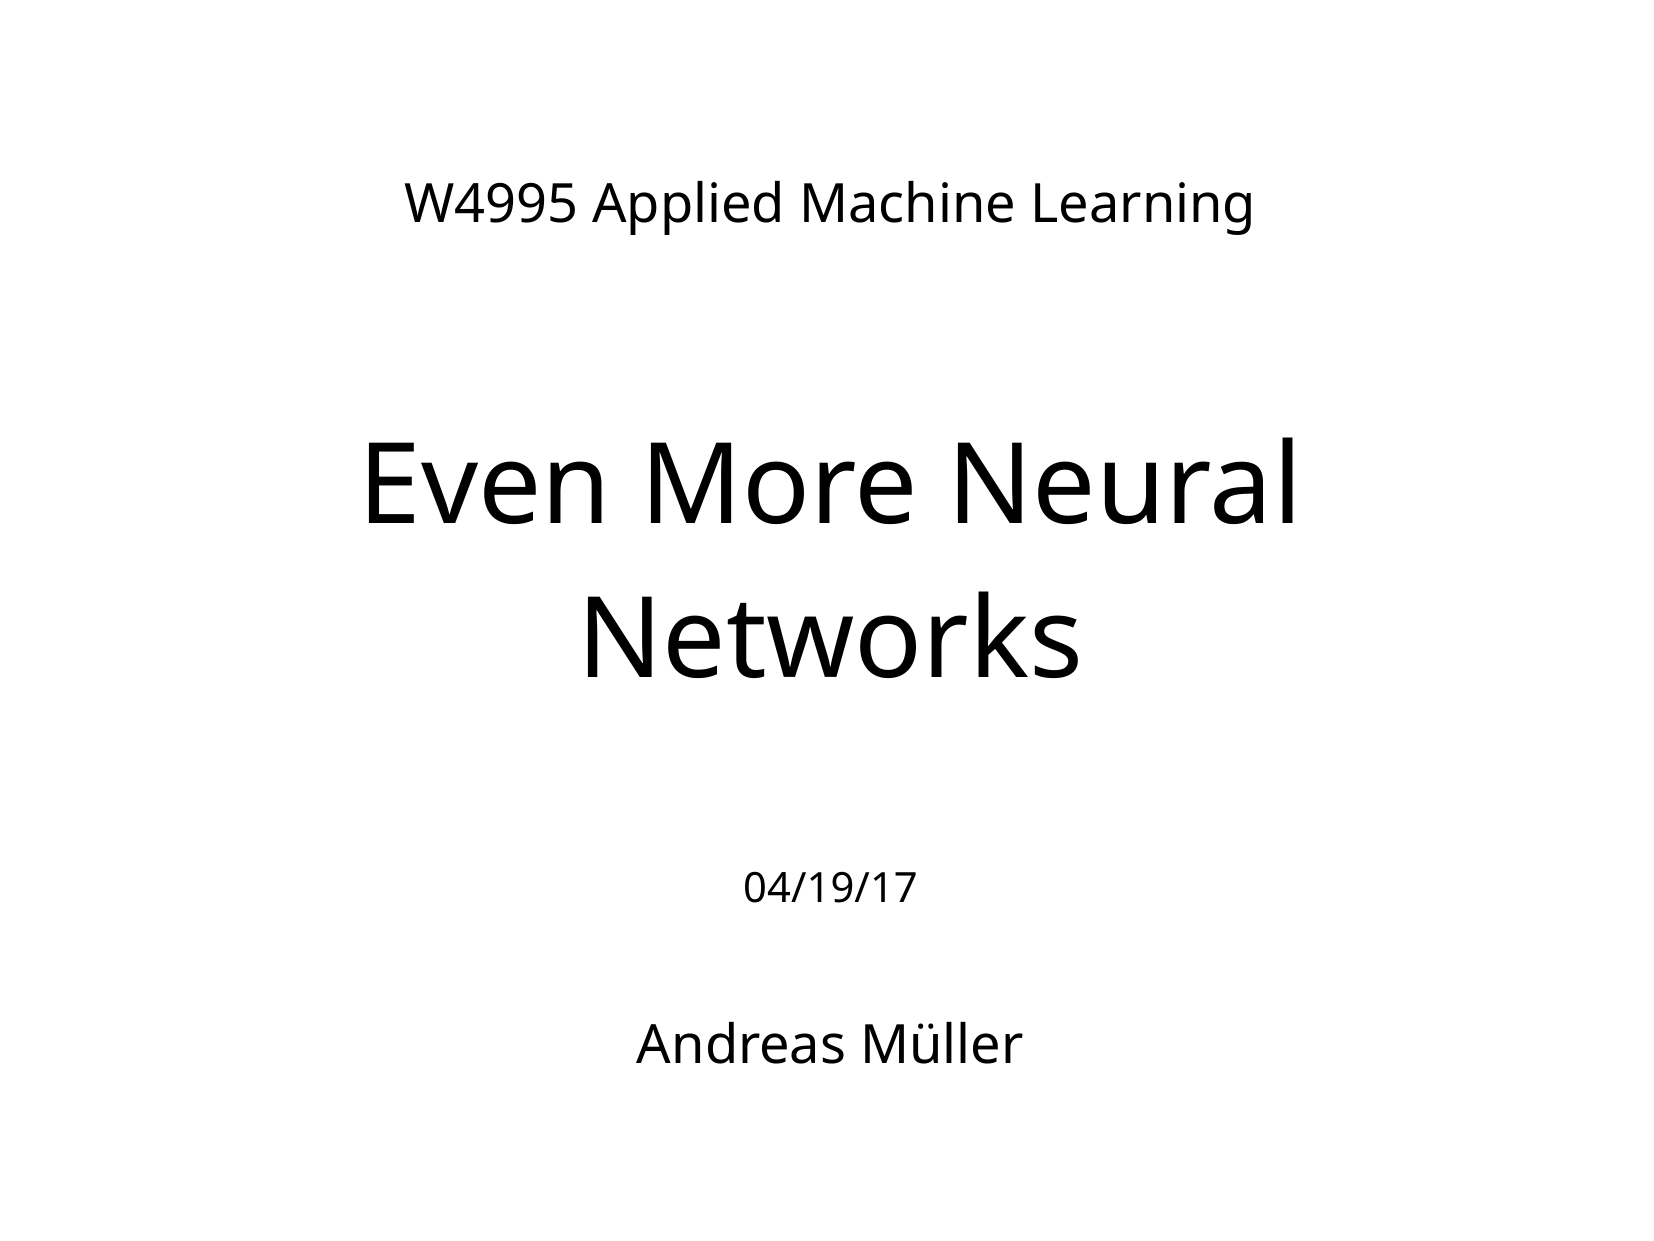

W4995 Applied Machine Learning
Even More Neural Networks
04/19/17
Andreas Müller